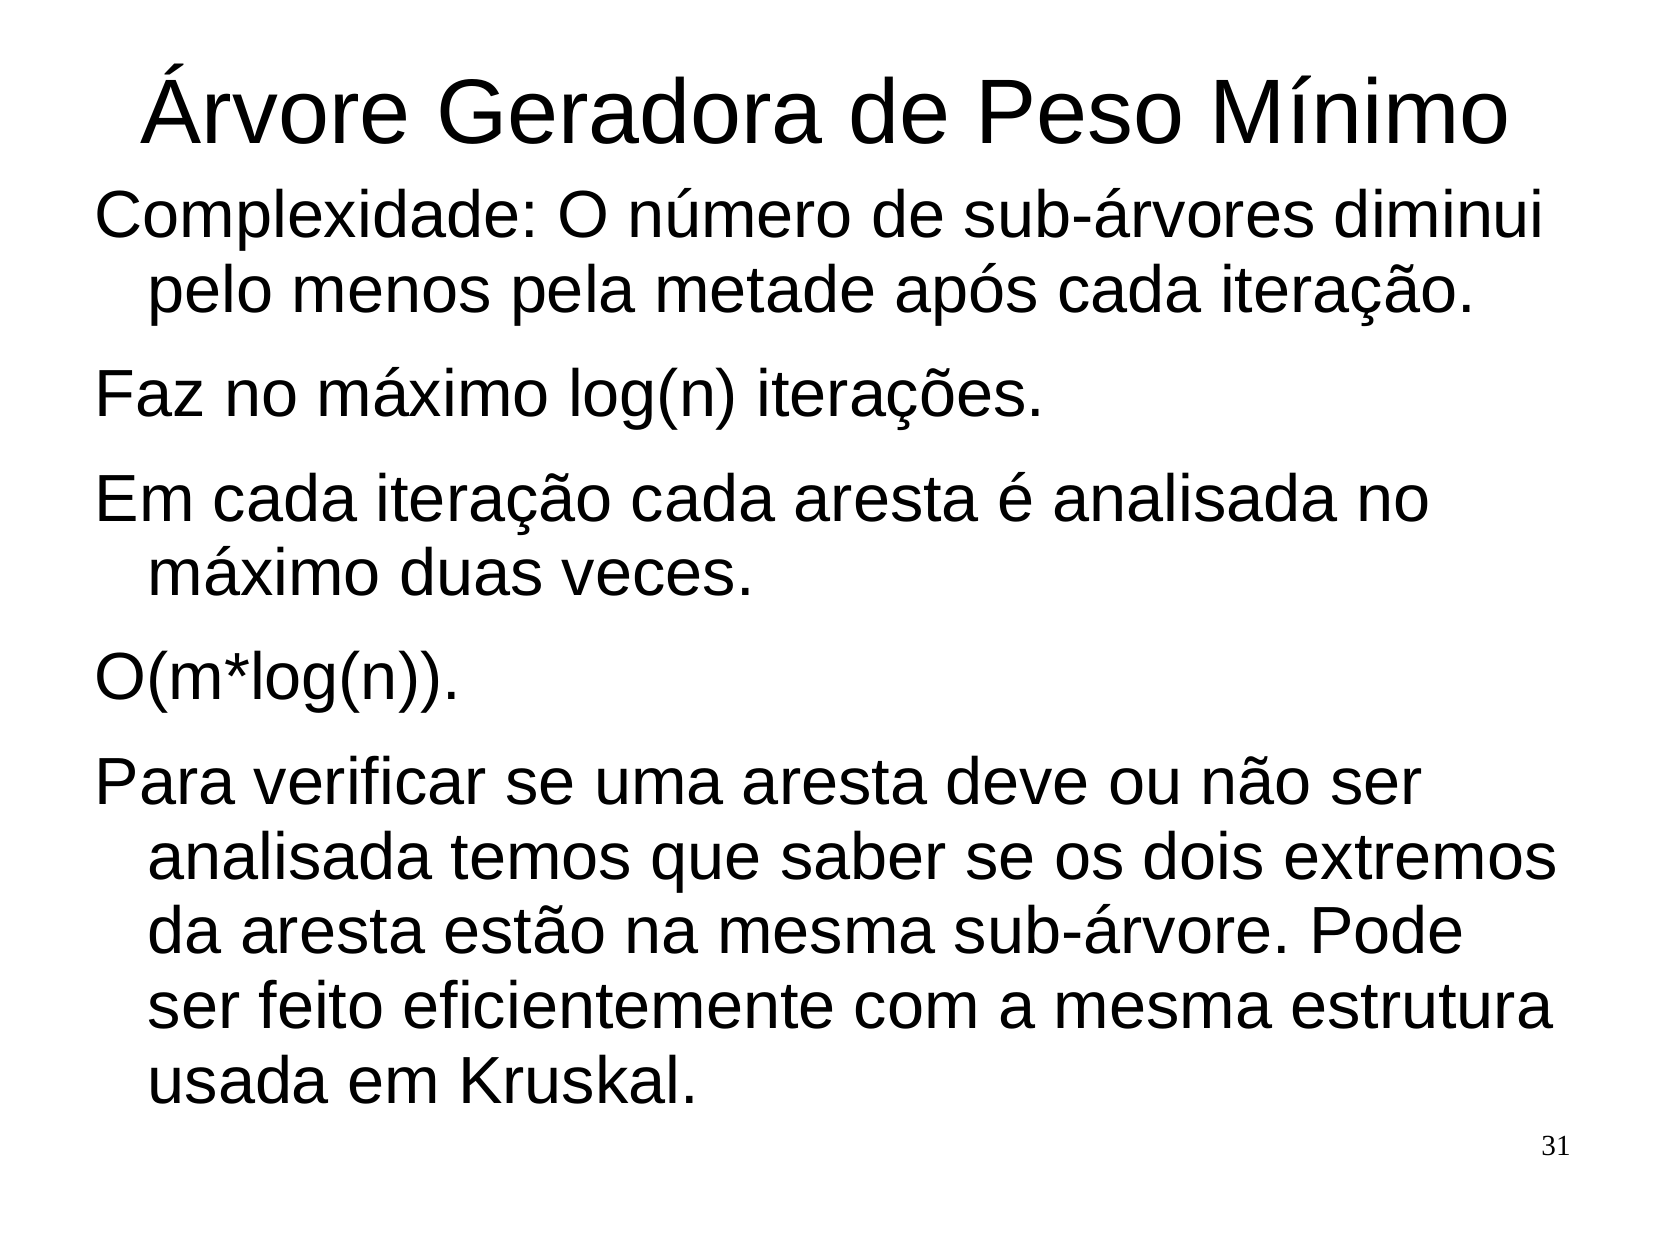

# Árvore Geradora de Peso Mínimo
Complexidade: O número de sub-árvores diminui pelo menos pela metade após cada iteração.
Faz no máximo log(n) iterações.
Em cada iteração cada aresta é analisada no máximo duas veces.
O(m*log(n)).
Para verificar se uma aresta deve ou não ser analisada temos que saber se os dois extremos da aresta estão na mesma sub-árvore. Pode ser feito eficientemente com a mesma estrutura usada em Kruskal.
31